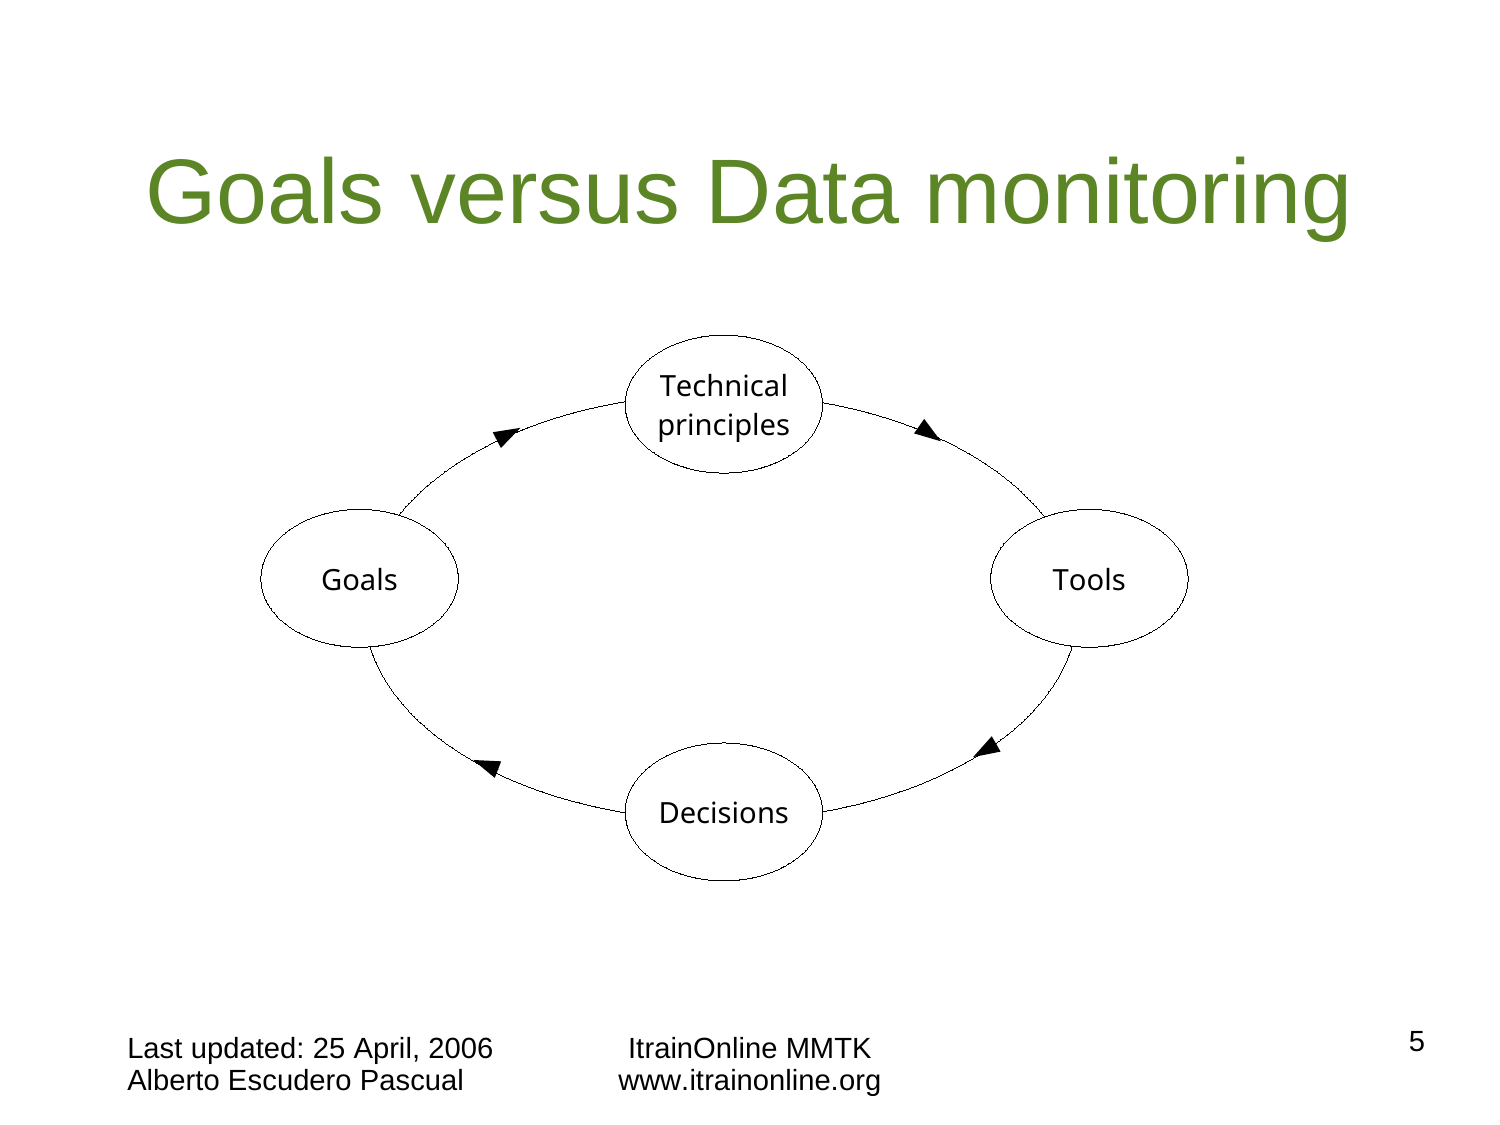

Goals versus Data monitoring
Technical
principles
Goals
Tools
Decisions
5